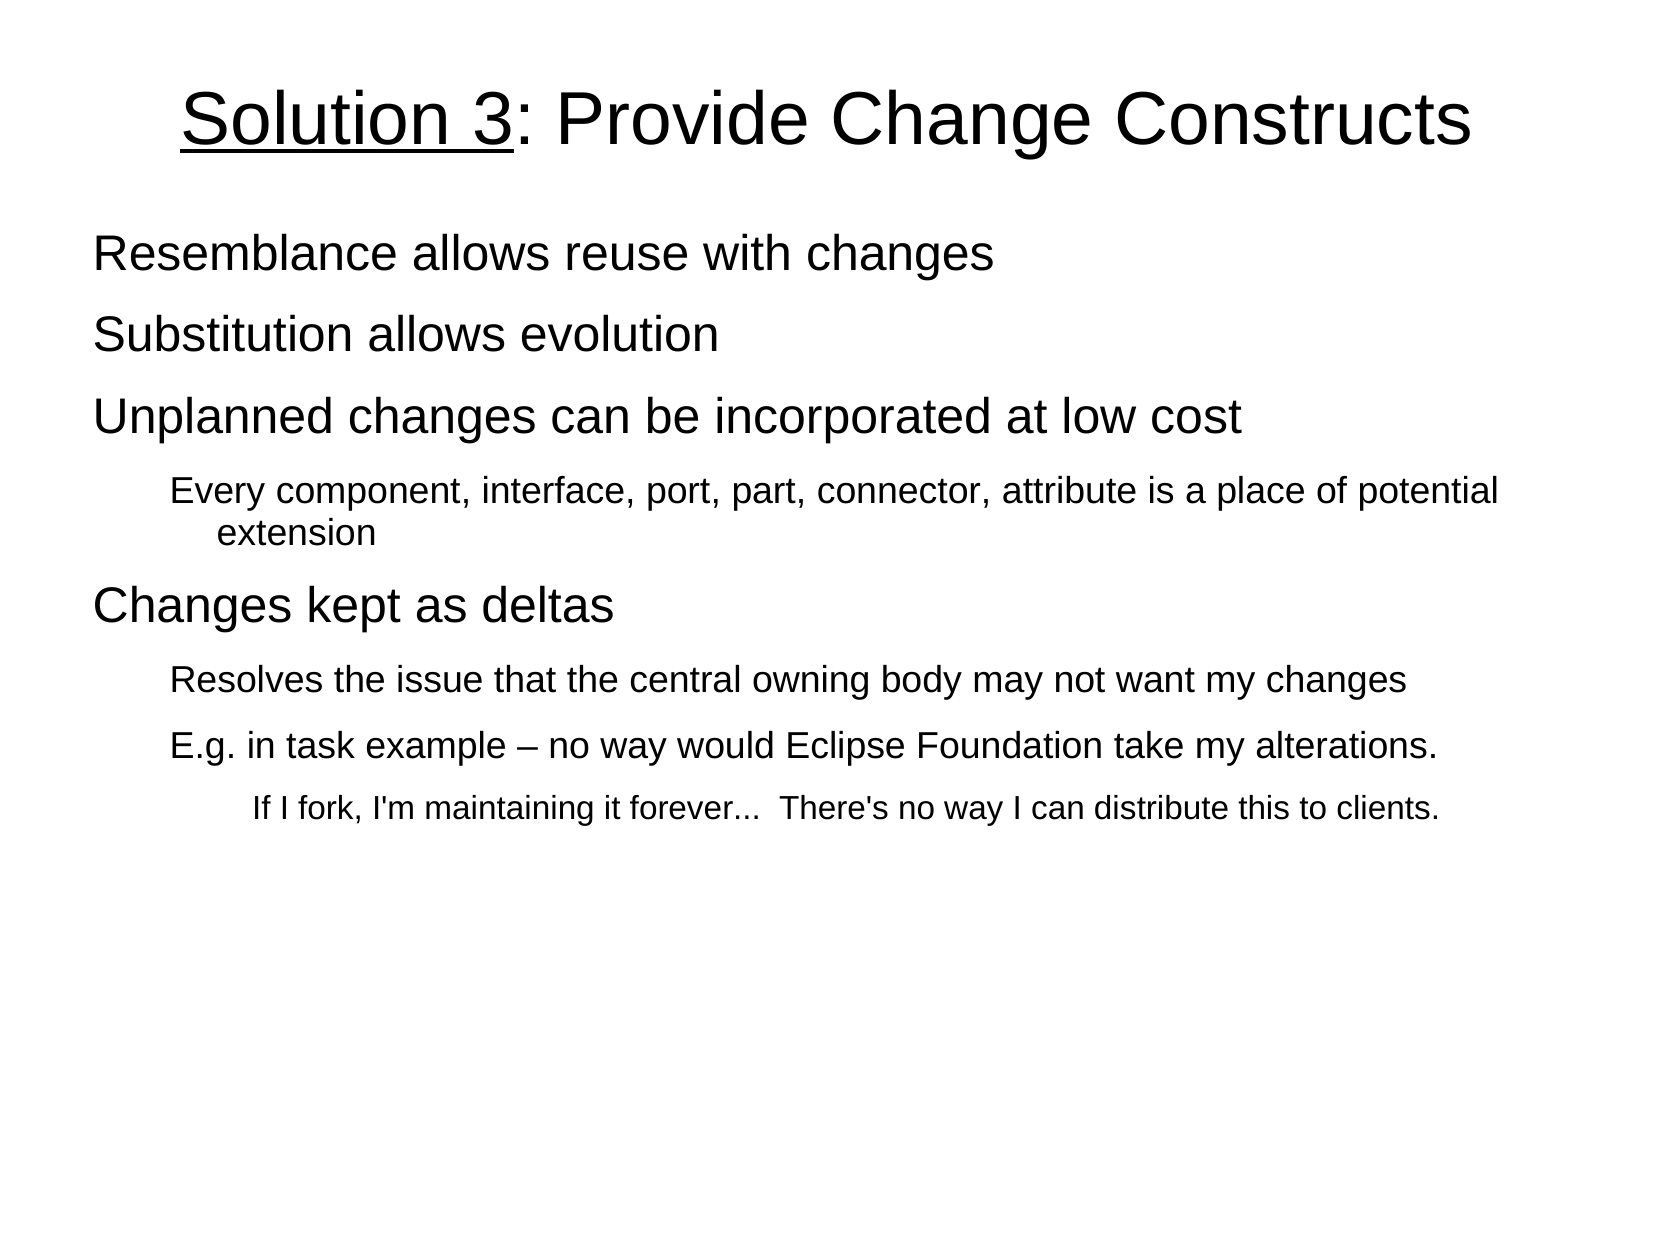

# Solution 3: Provide Change Constructs
Resemblance allows reuse with changes
Substitution allows evolution
Unplanned changes can be incorporated at low cost
Every component, interface, port, part, connector, attribute is a place of potential extension
Changes kept as deltas
Resolves the issue that the central owning body may not want my changes
E.g. in task example – no way would Eclipse Foundation take my alterations.
If I fork, I'm maintaining it forever... There's no way I can distribute this to clients.